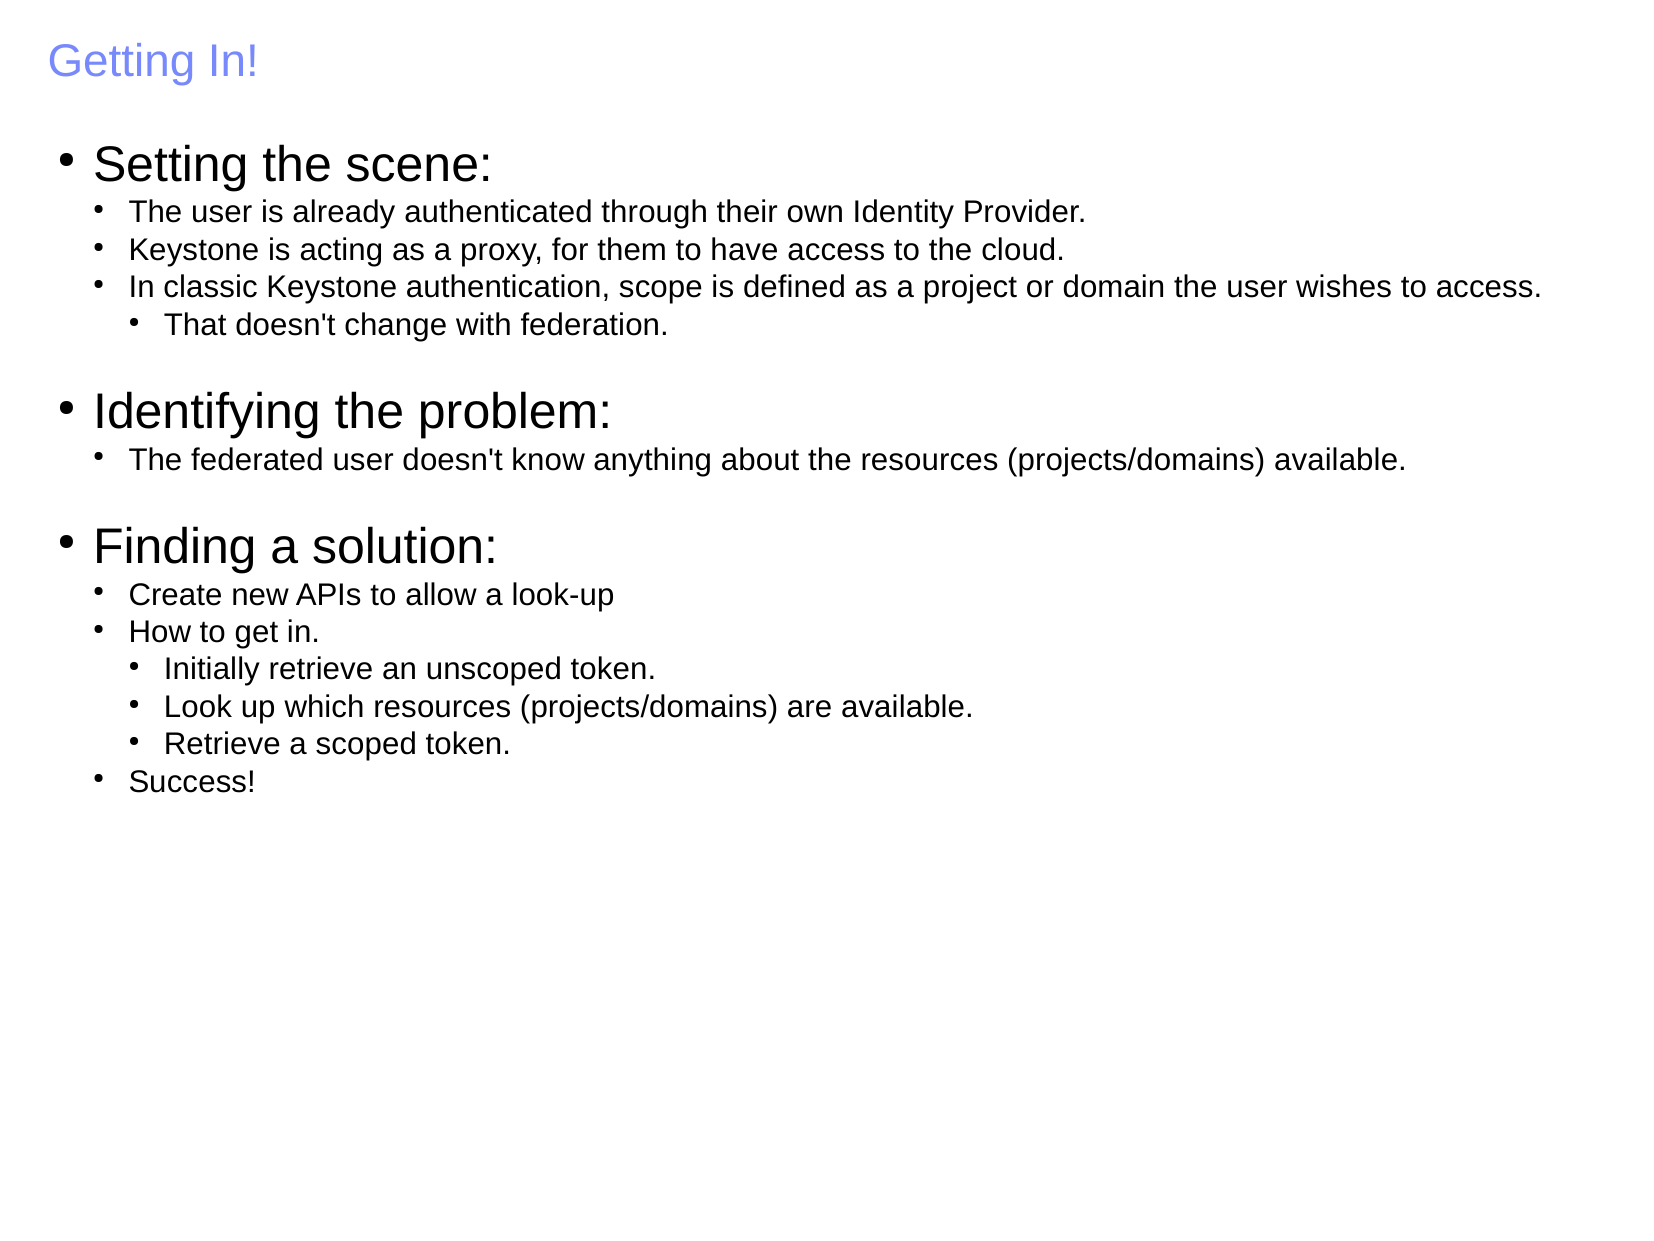

Getting In!
Setting the scene:
The user is already authenticated through their own Identity Provider.
Keystone is acting as a proxy, for them to have access to the cloud.
In classic Keystone authentication, scope is defined as a project or domain the user wishes to access.
That doesn't change with federation.
Identifying the problem:
The federated user doesn't know anything about the resources (projects/domains) available.
Finding a solution:
Create new APIs to allow a look-up
How to get in.
Initially retrieve an unscoped token.
Look up which resources (projects/domains) are available.
Retrieve a scoped token.
Success!